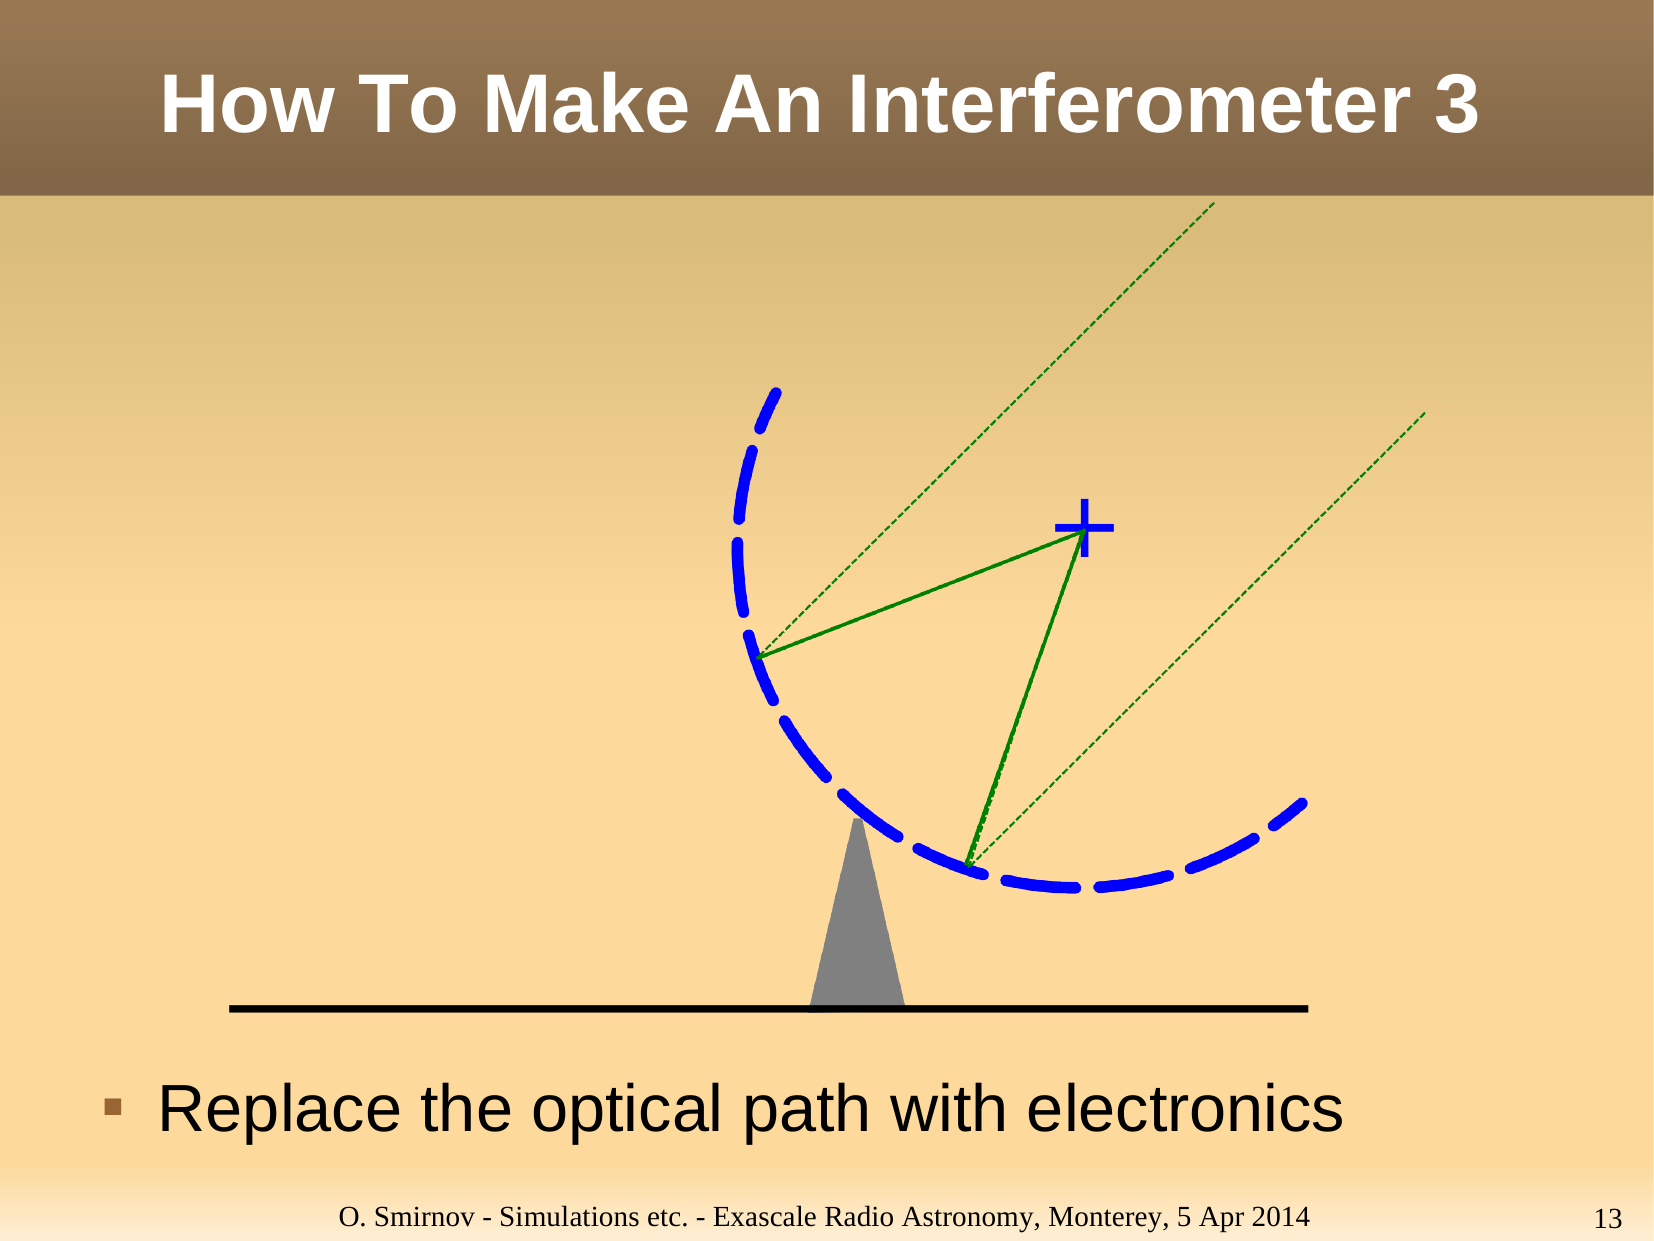

# How To Make An Interferometer 3
Replace the optical path with electronics
O. Smirnov - Simulations etc. - Exascale Radio Astronomy, Monterey, 5 Apr 2014
13